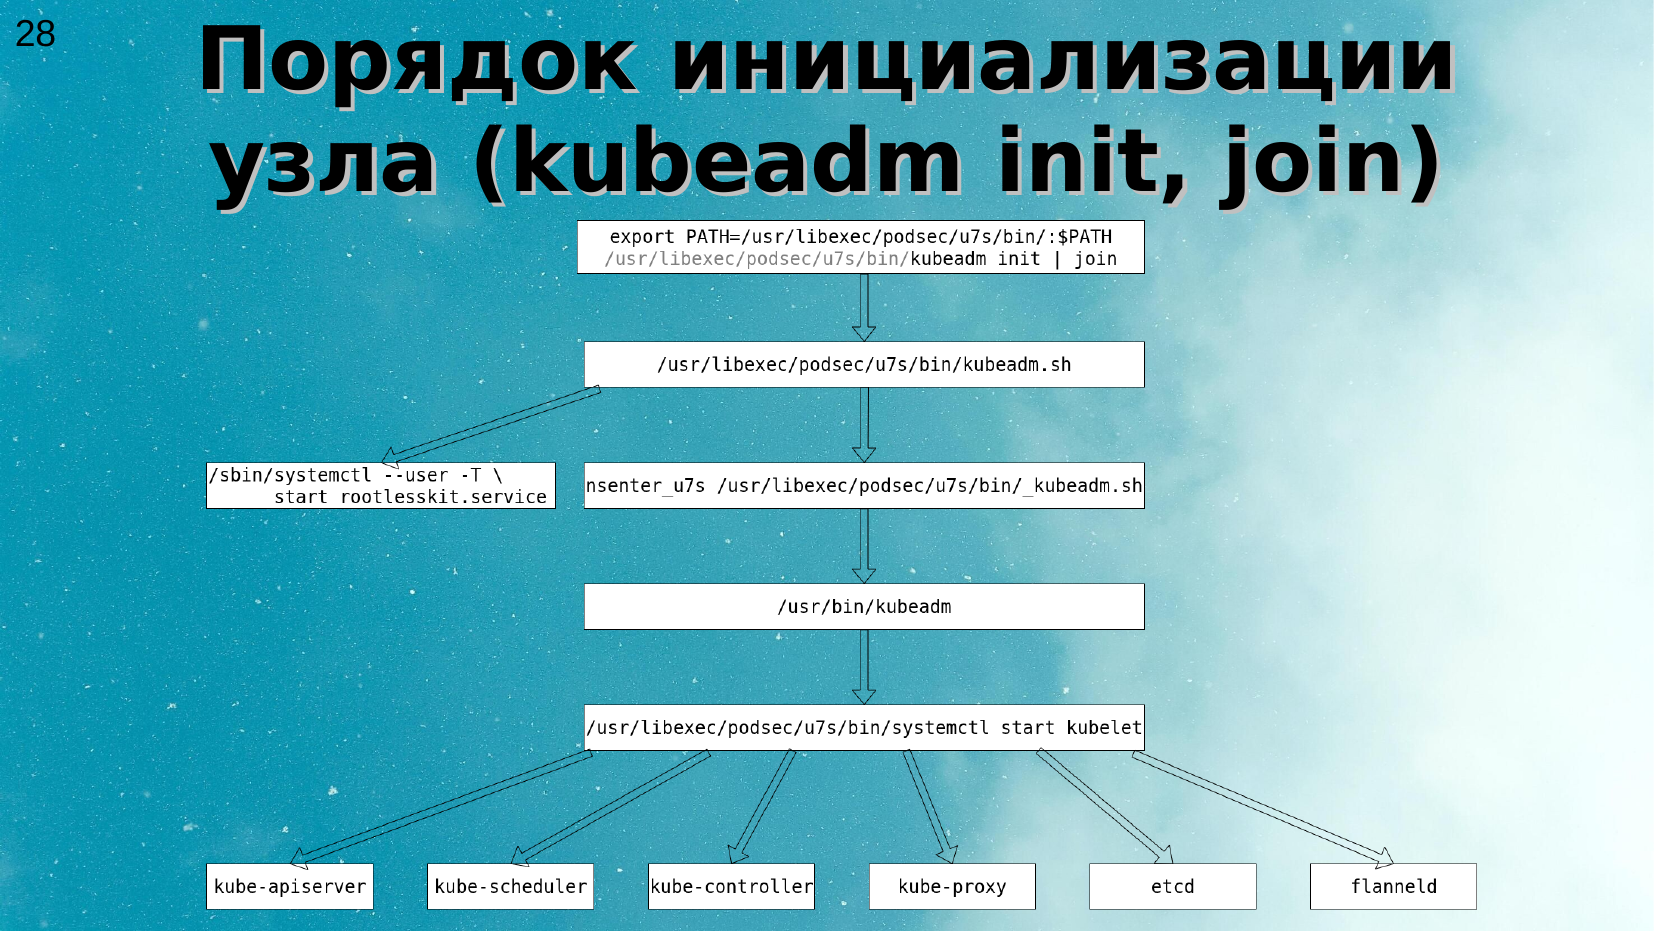

# Порядок инициализации узла (kubeadm init, join)